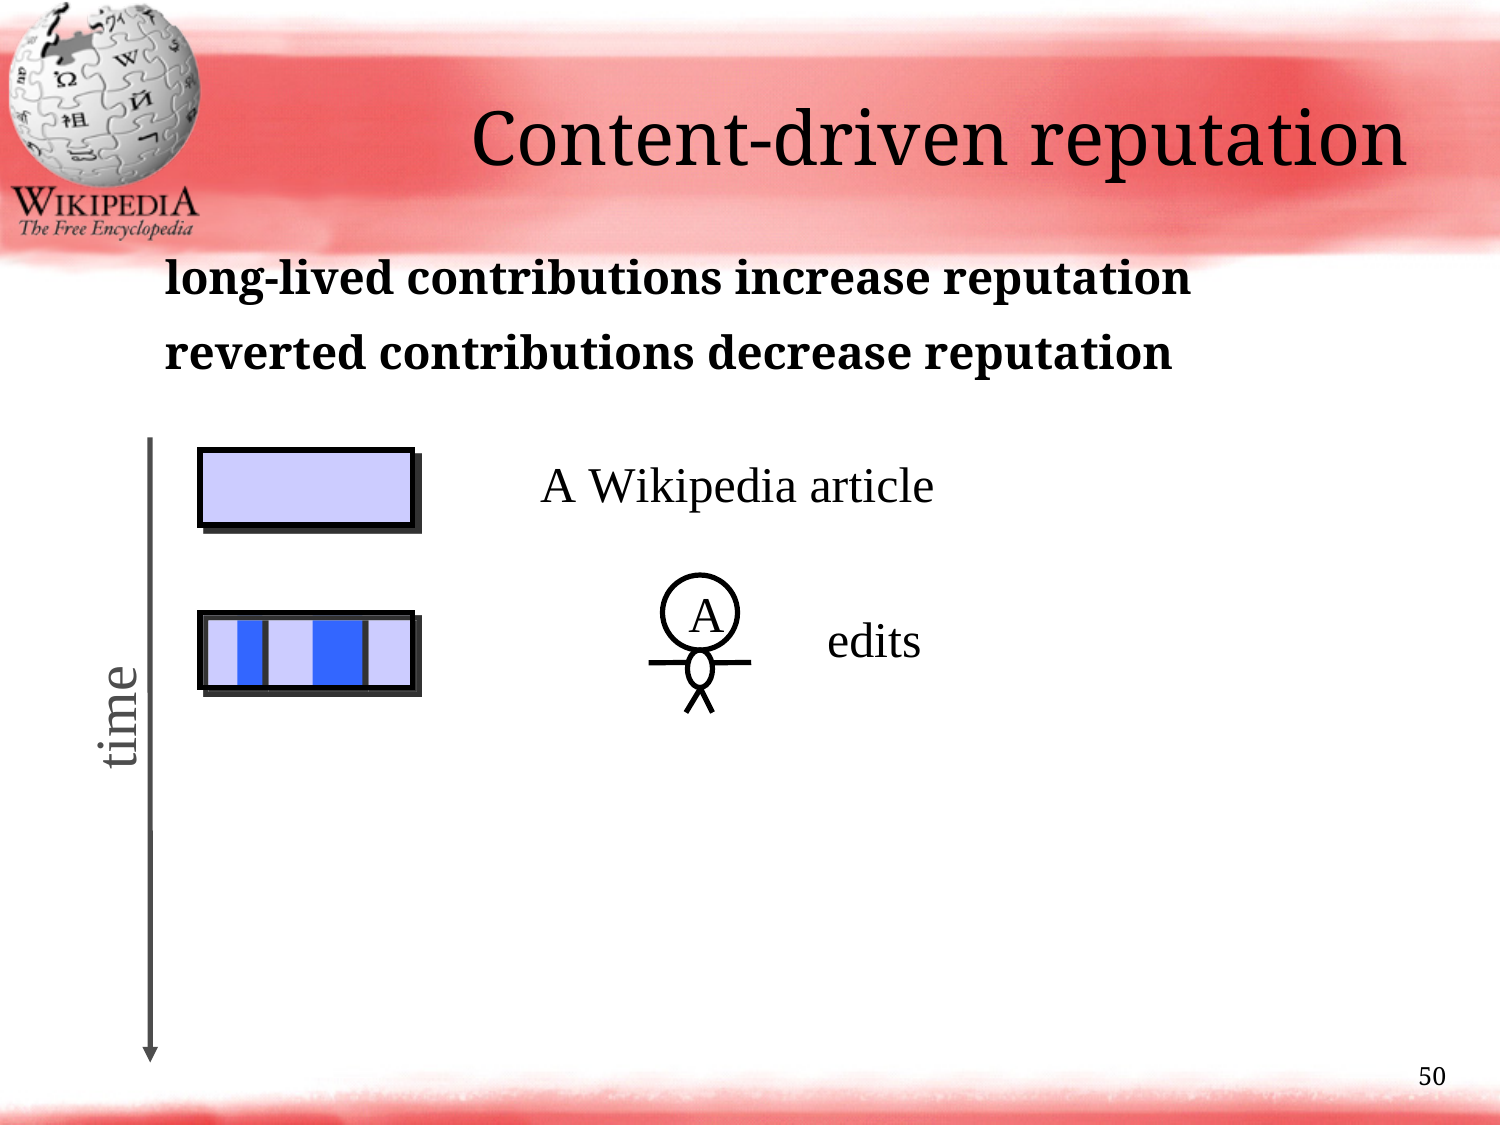

Content-driven reputation
# long-lived contributions increase reputation
reverted contributions decrease reputation
A Wikipedia article
A
edits
time
50